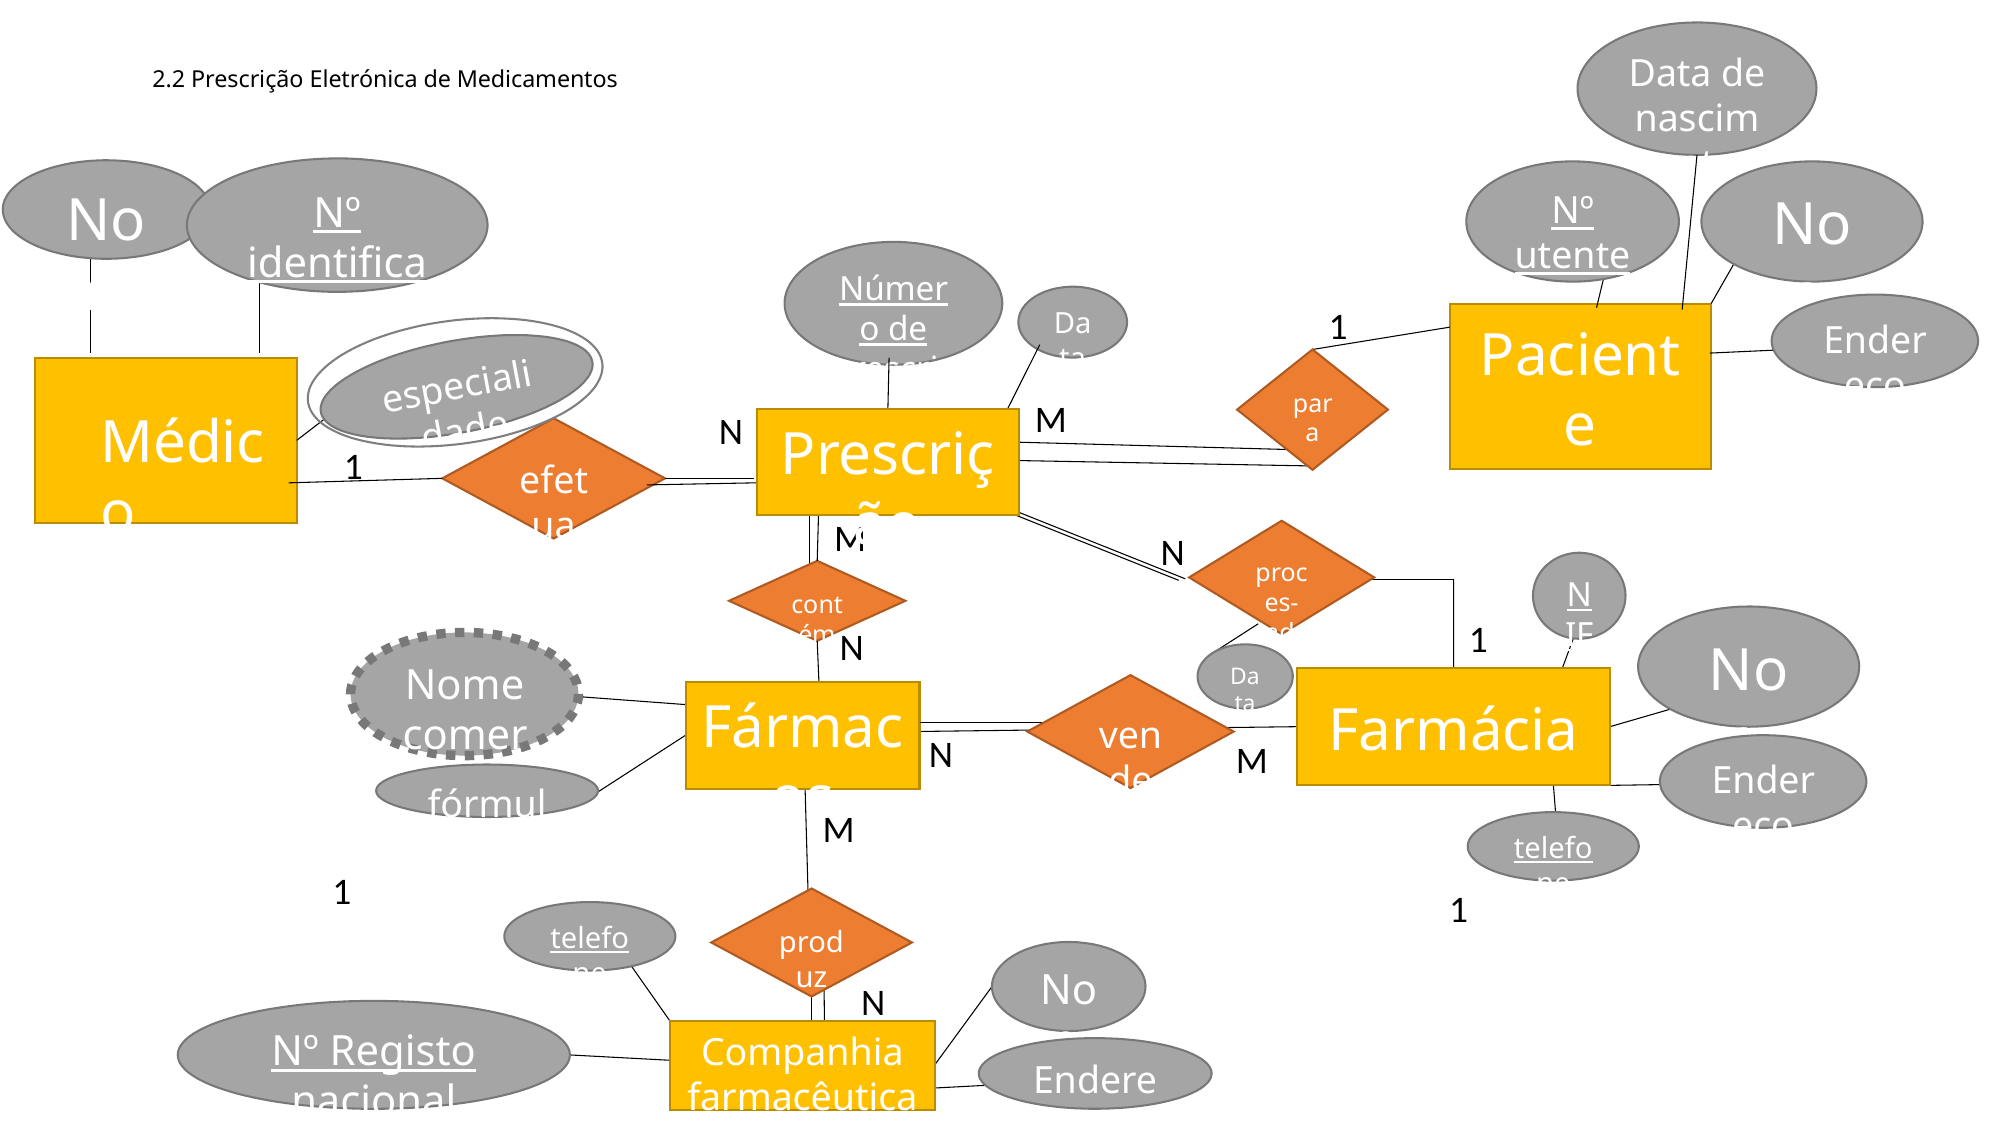

Data de nascimento
# 2.2 Prescrição Eletrónica de Medicamentos
Nº identificação
Nome
Nº utente
Nome
Número de prescrição
Data
1
Endereço
Paciente
especialidade
para
M
Médico
N
Prescrição
efetua
1
M
N
proces-sado
NIF
contém
Nome
1
N
Nome comercial
Data
Farmácia
vende
Fármacos
N
M
Endereço
fórmula
M
telefone
1
1
produz
telefone
Nome
N
Nº Registo nacional
Companhia farmacêutica
Endereço